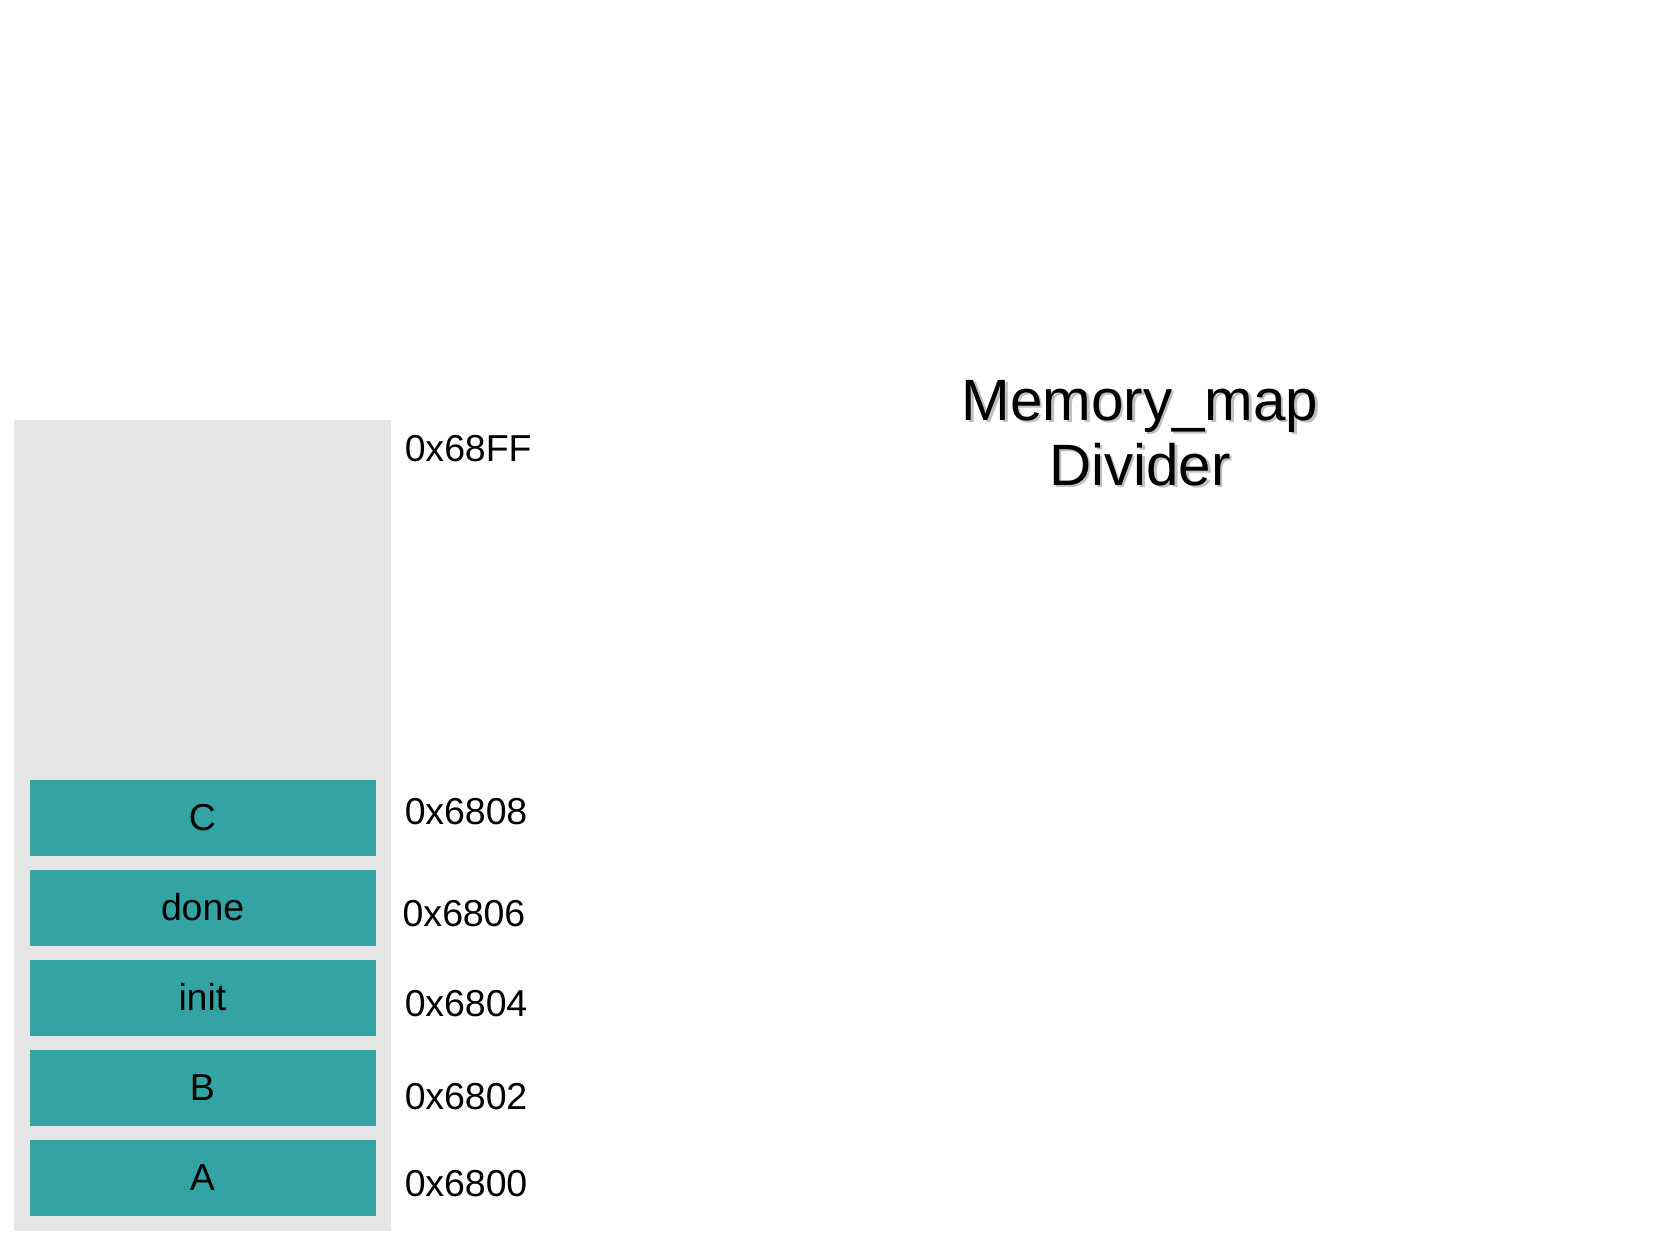

Memory_map
Divider
0x68FF
C
0x6808
done
0x6806
init
0x6804
B
0x6802
A
0x6800